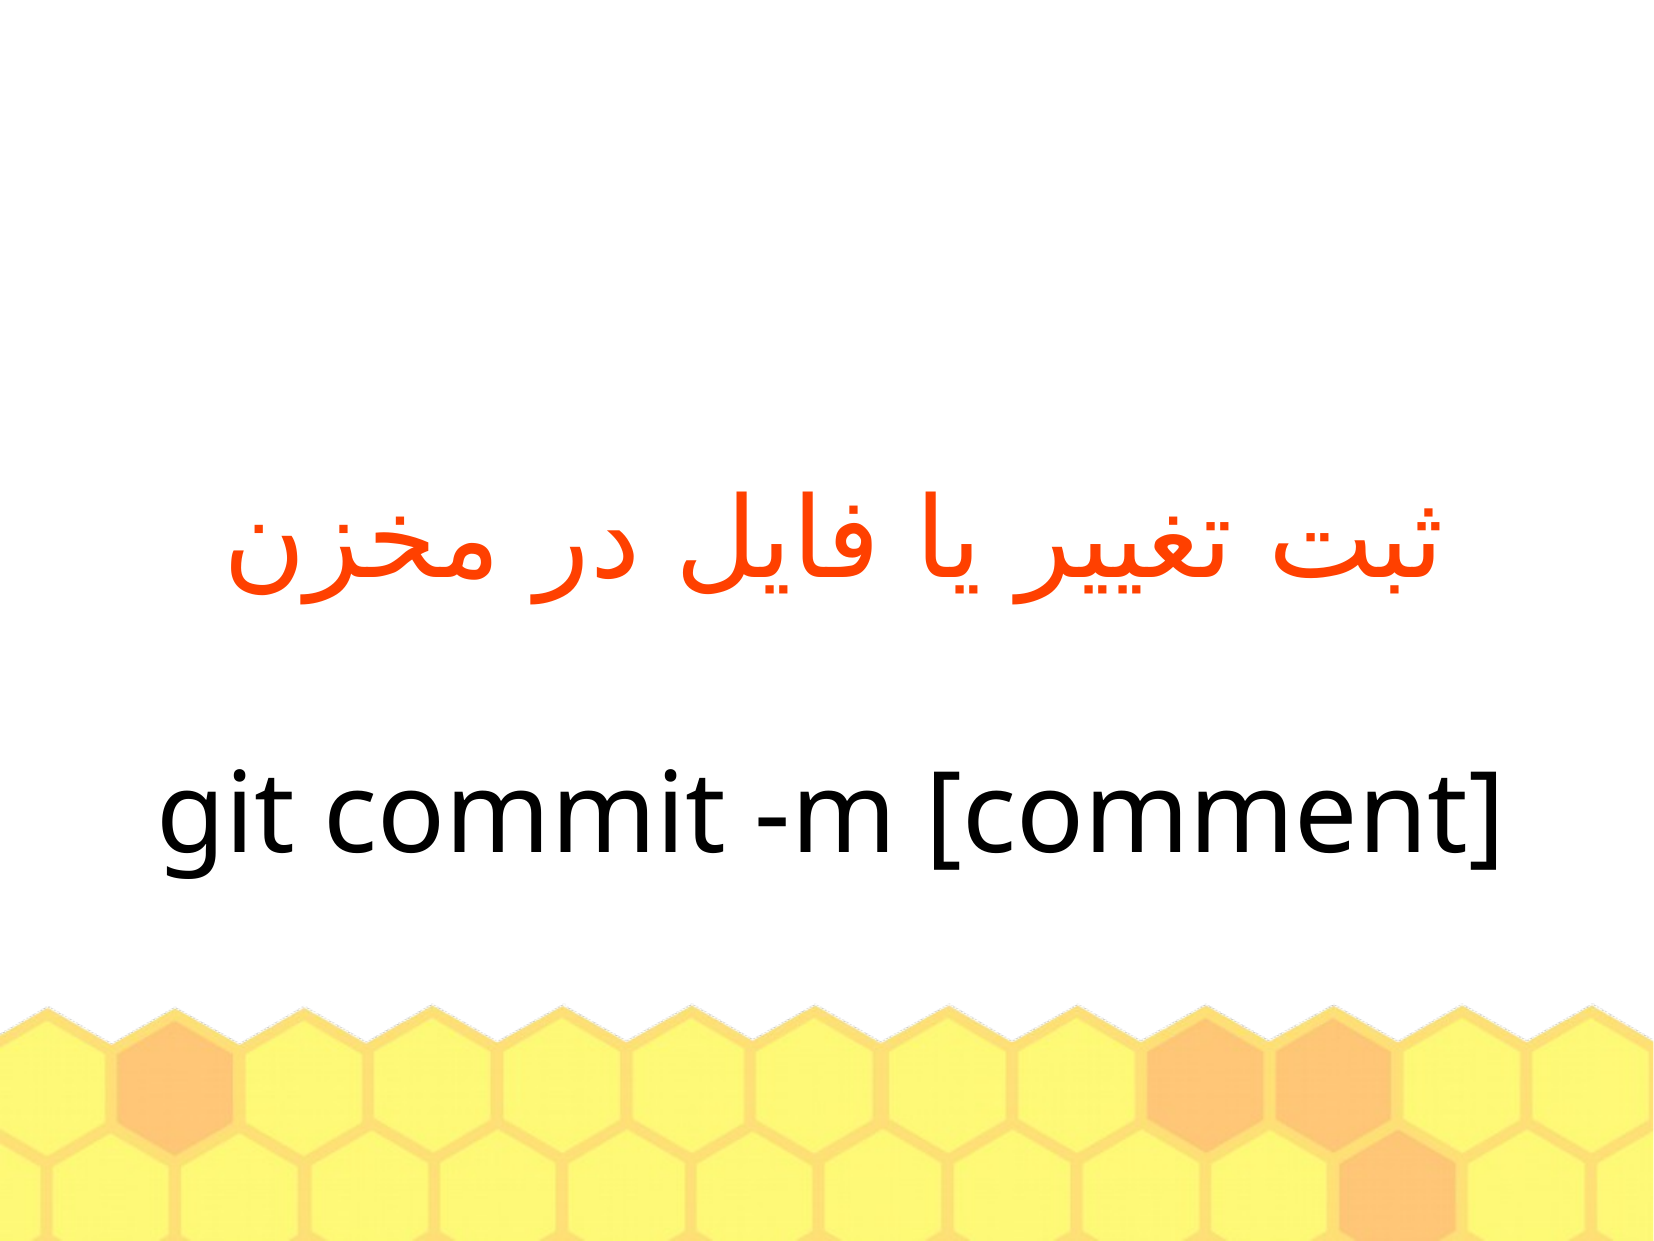

# ثبت تغییر یا فایل در مخزن
git commit -m [comment]